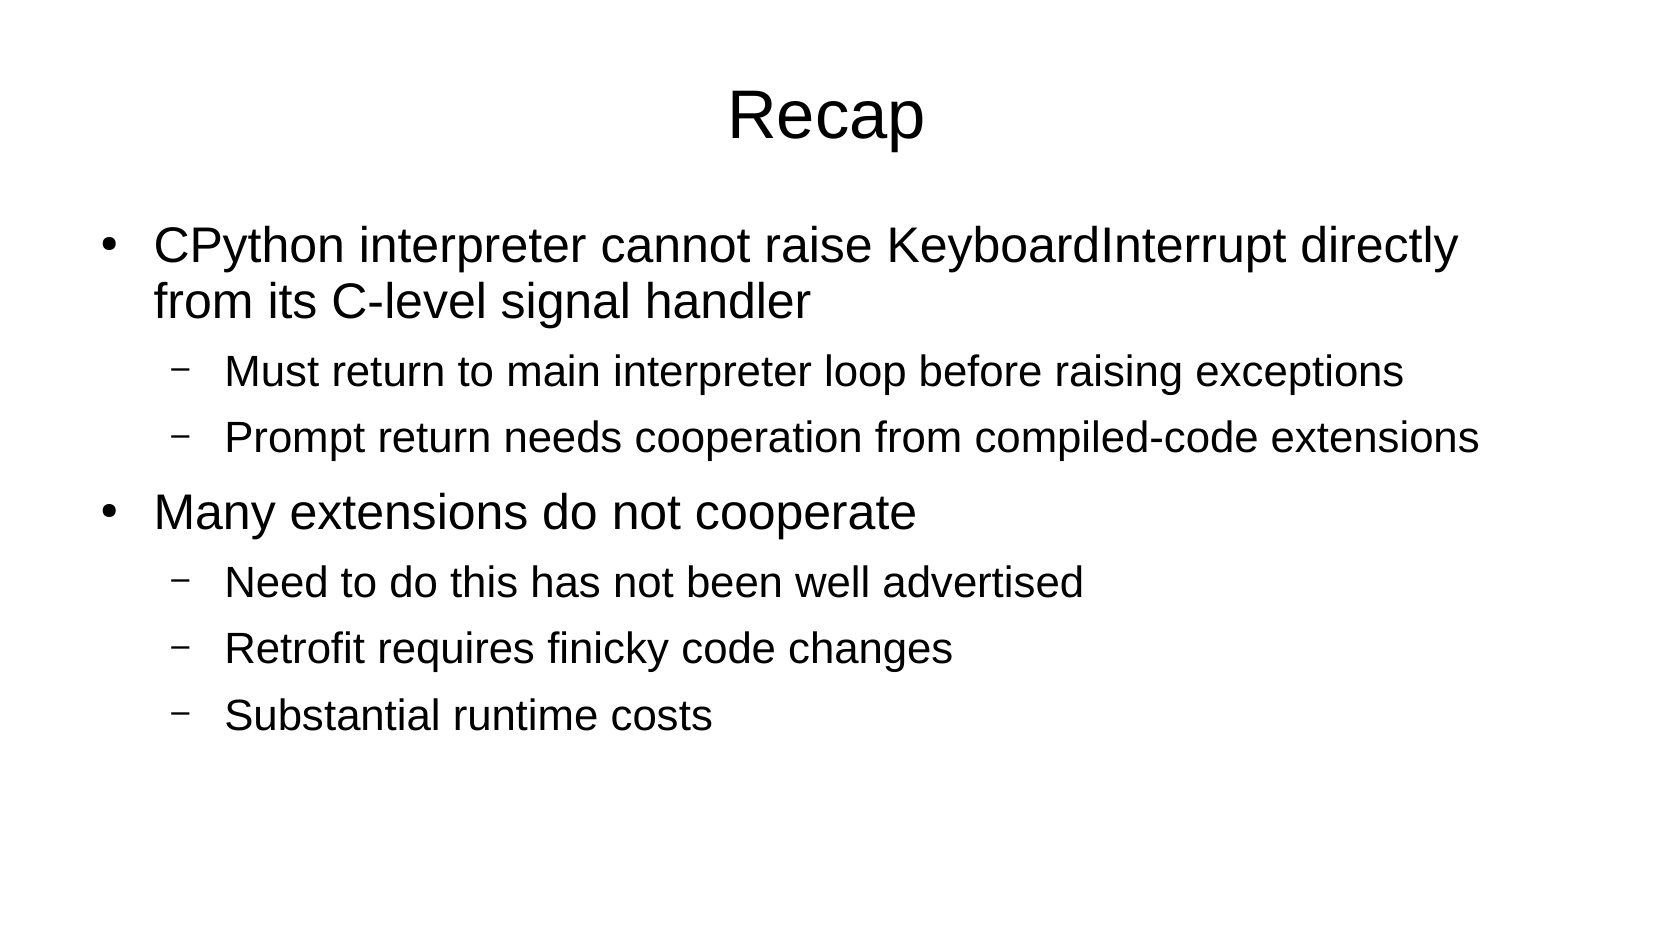

# Recap
CPython interpreter cannot raise KeyboardInterrupt directly from its C-level signal handler
Must return to main interpreter loop before raising exceptions
Prompt return needs cooperation from compiled-code extensions
Many extensions do not cooperate
Need to do this has not been well advertised
Retrofit requires finicky code changes
Substantial runtime costs